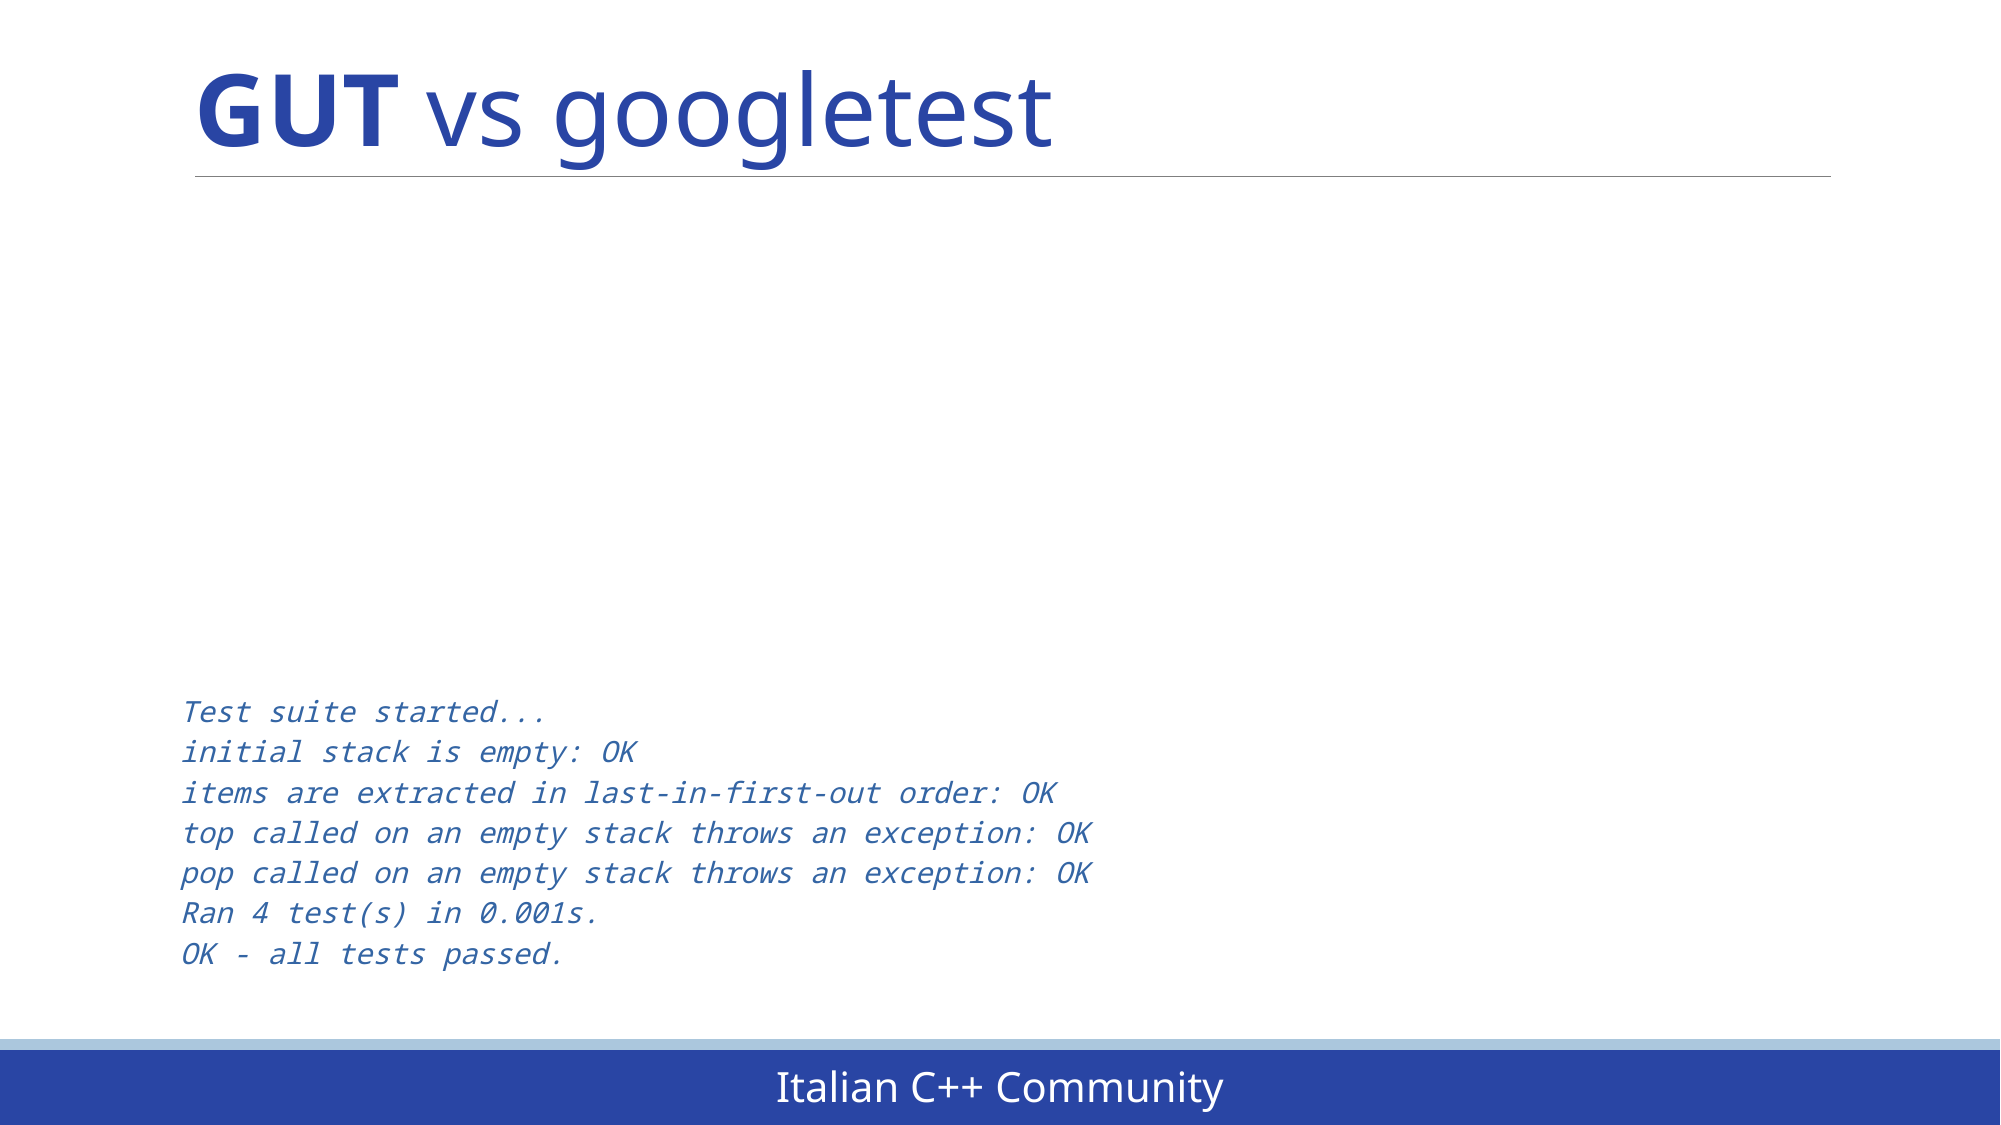

# GUT vs googletest
Test suite started...
initial stack is empty: OK
items are extracted in last-in-first-out order: OK
top called on an empty stack throws an exception: OK
pop called on an empty stack throws an exception: OK
Ran 4 test(s) in 0.001s.
OK - all tests passed.